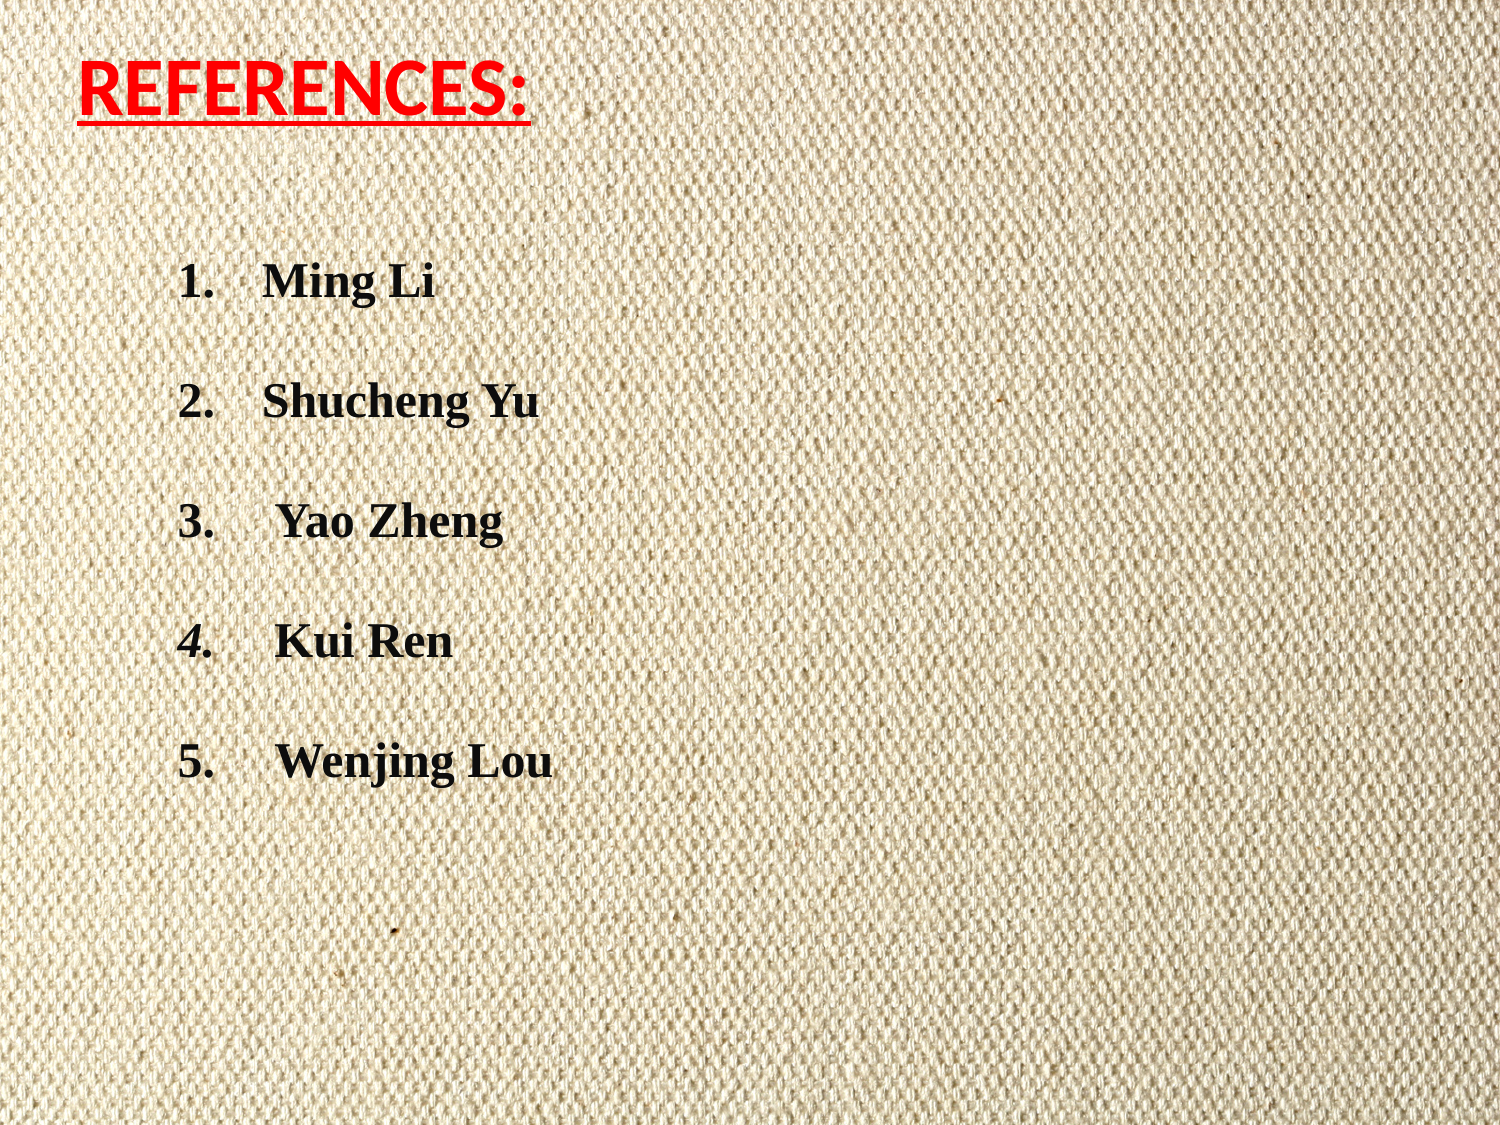

REFERENCES:
Ming Li
Shucheng Yu
 Yao Zheng
 Kui Ren
 Wenjing Lou